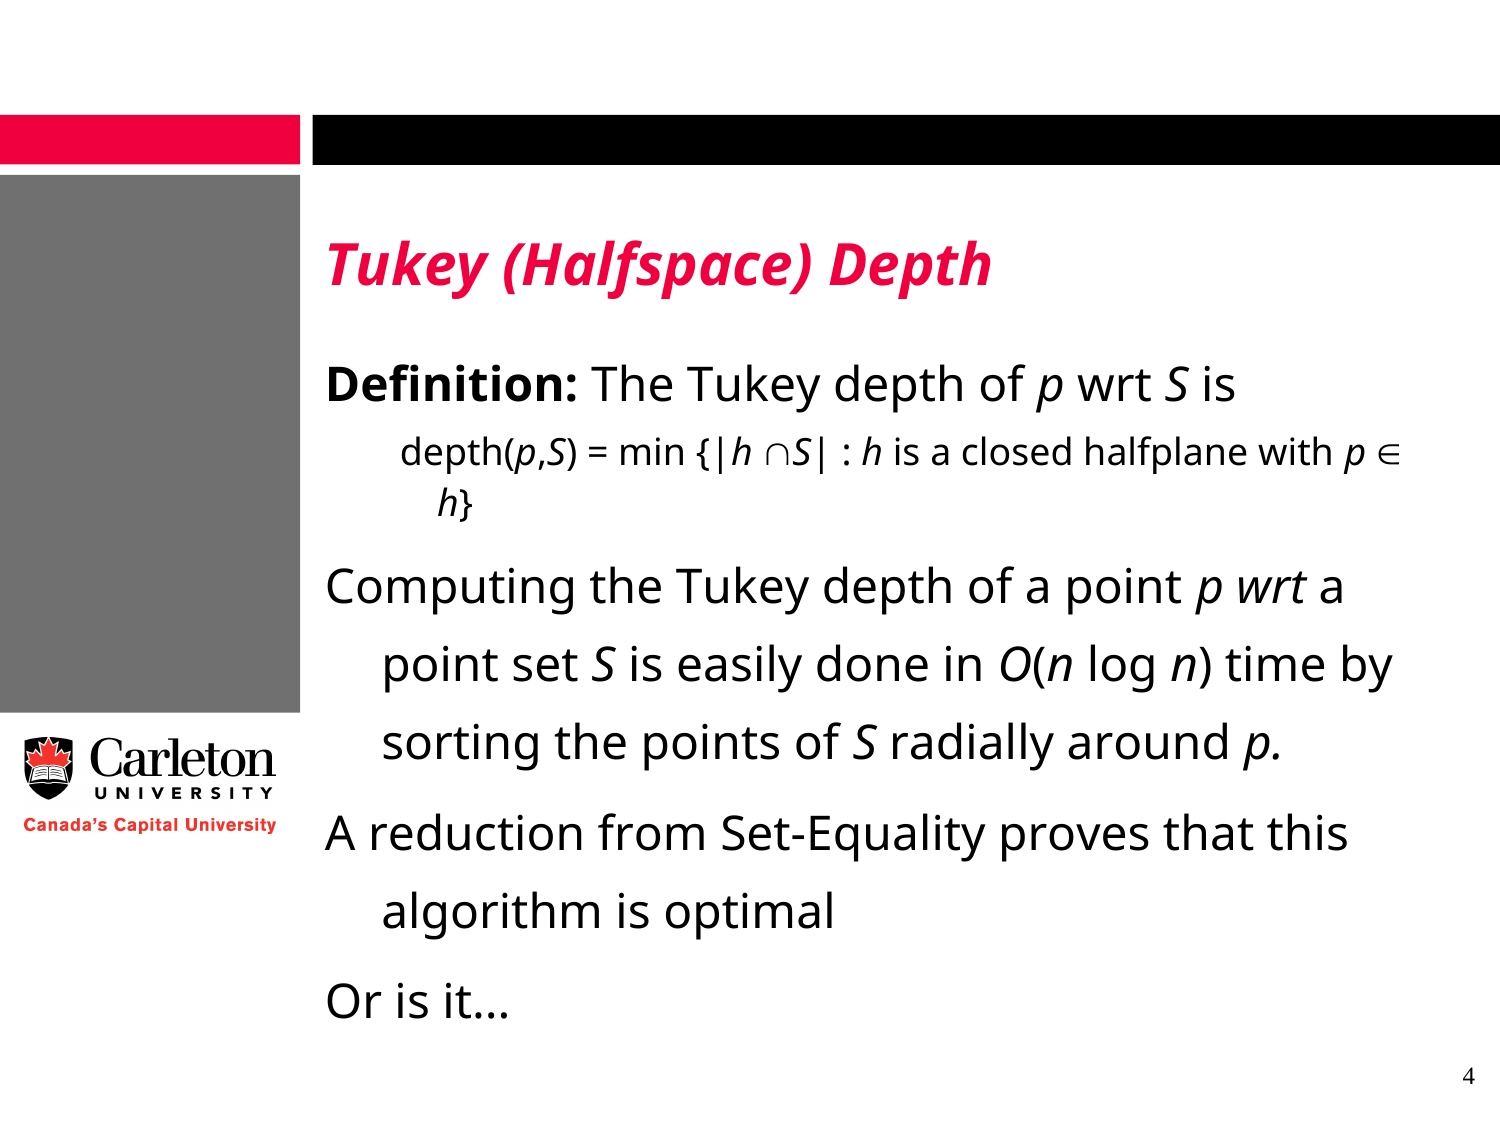

# Tukey (Halfspace) Depth
Definition: The Tukey depth of p wrt S is
depth(p,S) = min {|h S| : h is a closed halfplane with p  h}
Computing the Tukey depth of a point p wrt a point set S is easily done in O(n log n) time by sorting the points of S radially around p.
A reduction from Set-Equality proves that this algorithm is optimal
Or is it...
4